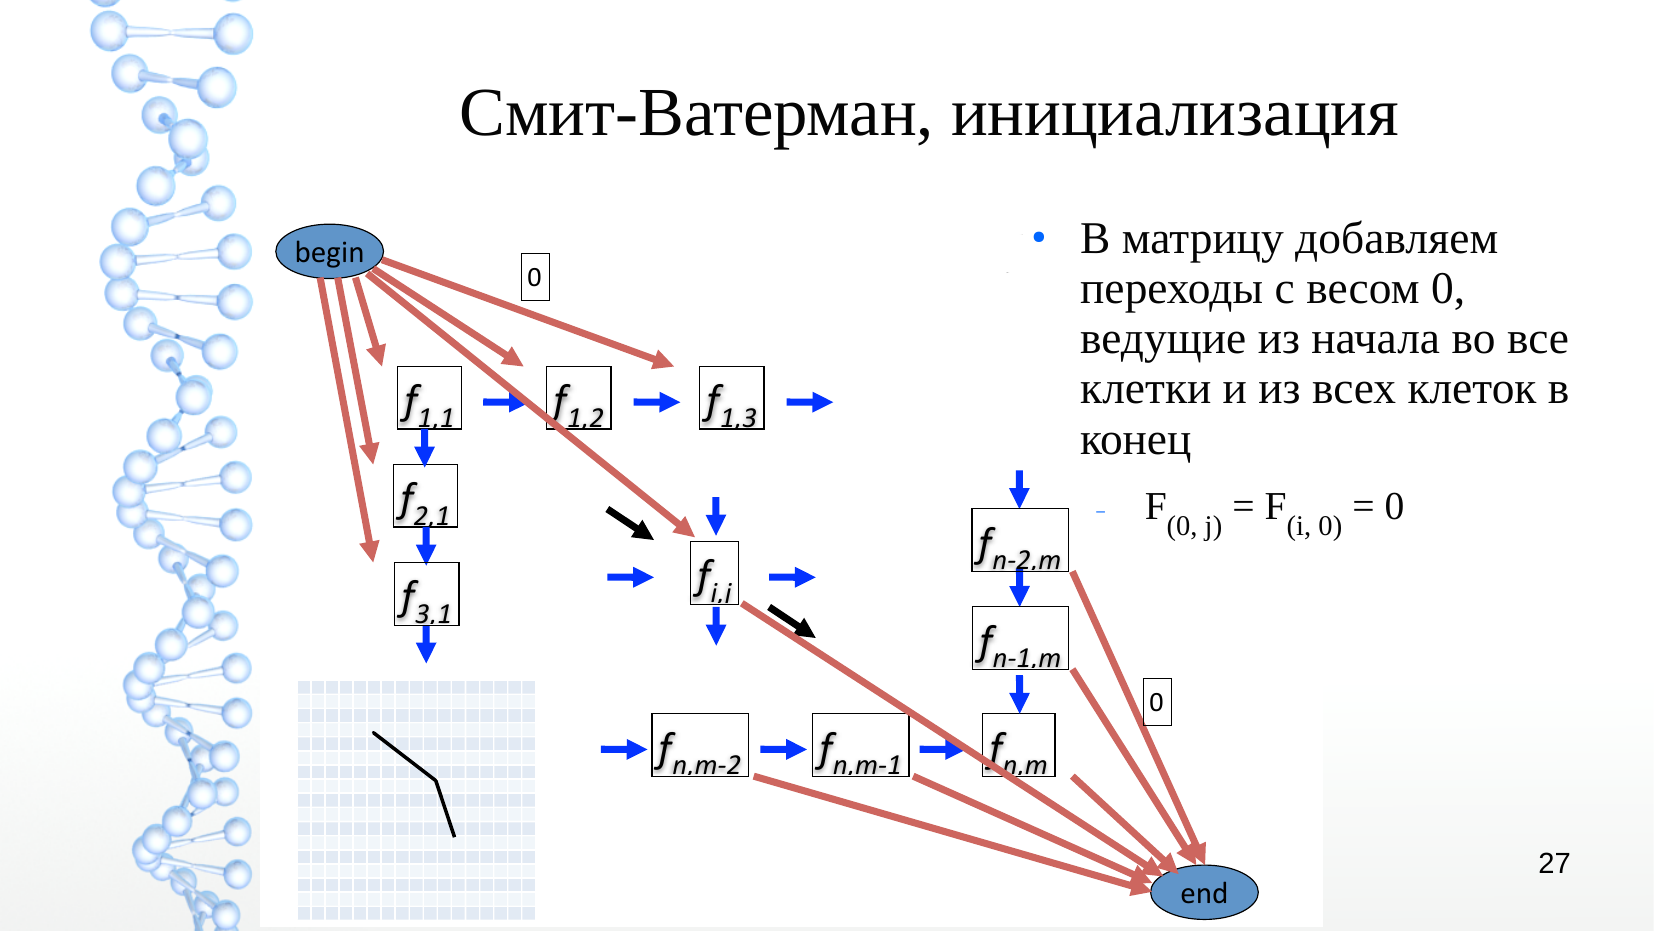

# Смит-Ватерман, инициализация
В матрицу добавляем переходы с весом 0, ведущие из начала во все клетки и из всех клеток в конец
F(0, j) = F(i, 0) = 0
27